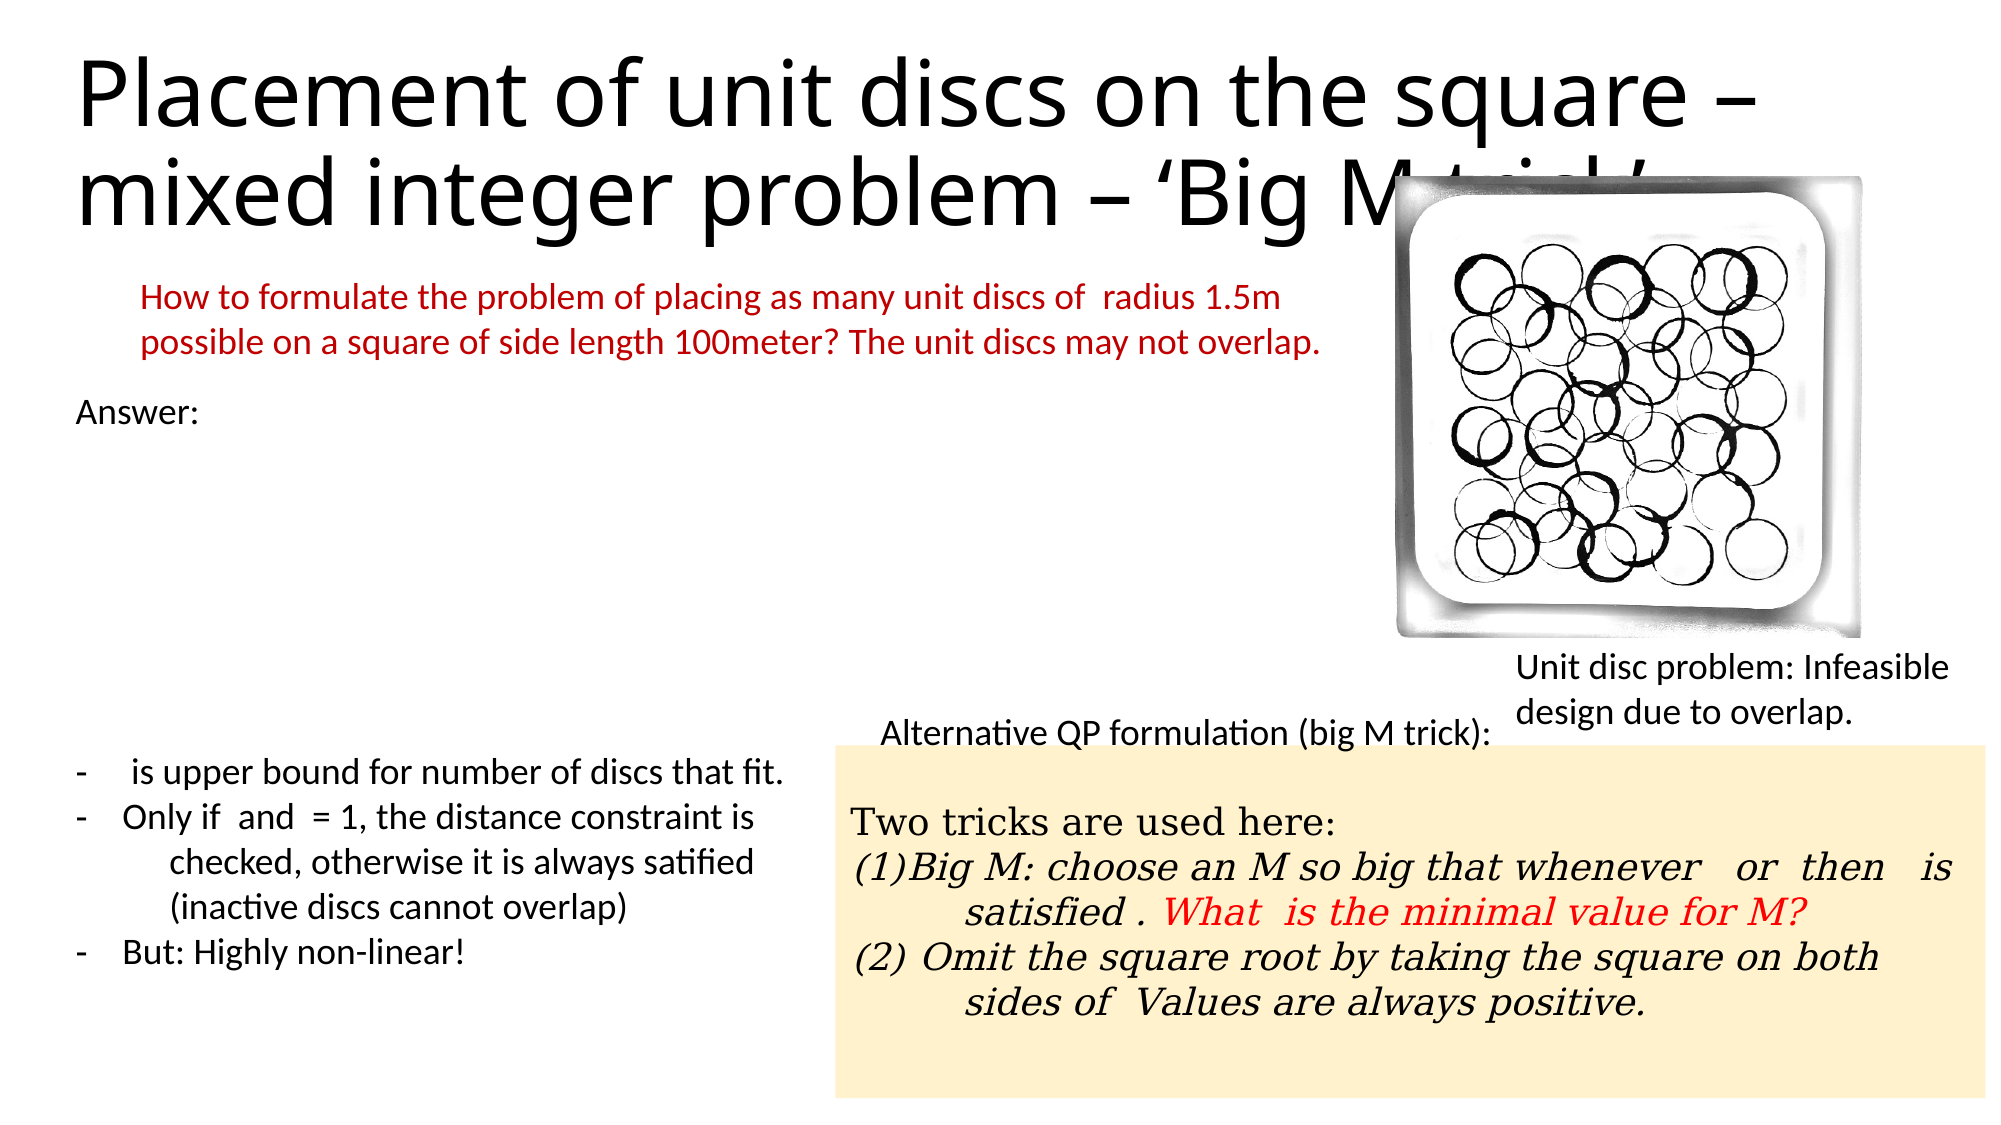

# Placement of unit discs on the square – mixed integer problem – ‘Big M trick’
How to formulate the problem of placing as many unit discs of radius 1.5m possible on a square of side length 100meter? The unit discs may not overlap.
Answer:
 is upper bound for number of discs that fit.
Only if and = 1, the distance constraint is checked, otherwise it is always satified (inactive discs cannot overlap)
But: Highly non-linear!
Unit disc problem: Infeasible design due to overlap.
Alternative QP formulation (big M trick):
Two tricks are used here:
Big M: choose an M so big that whenever or then is satisfied . What is the minimal value for M?
 Omit the square root by taking the square on both sides of Values are always positive.